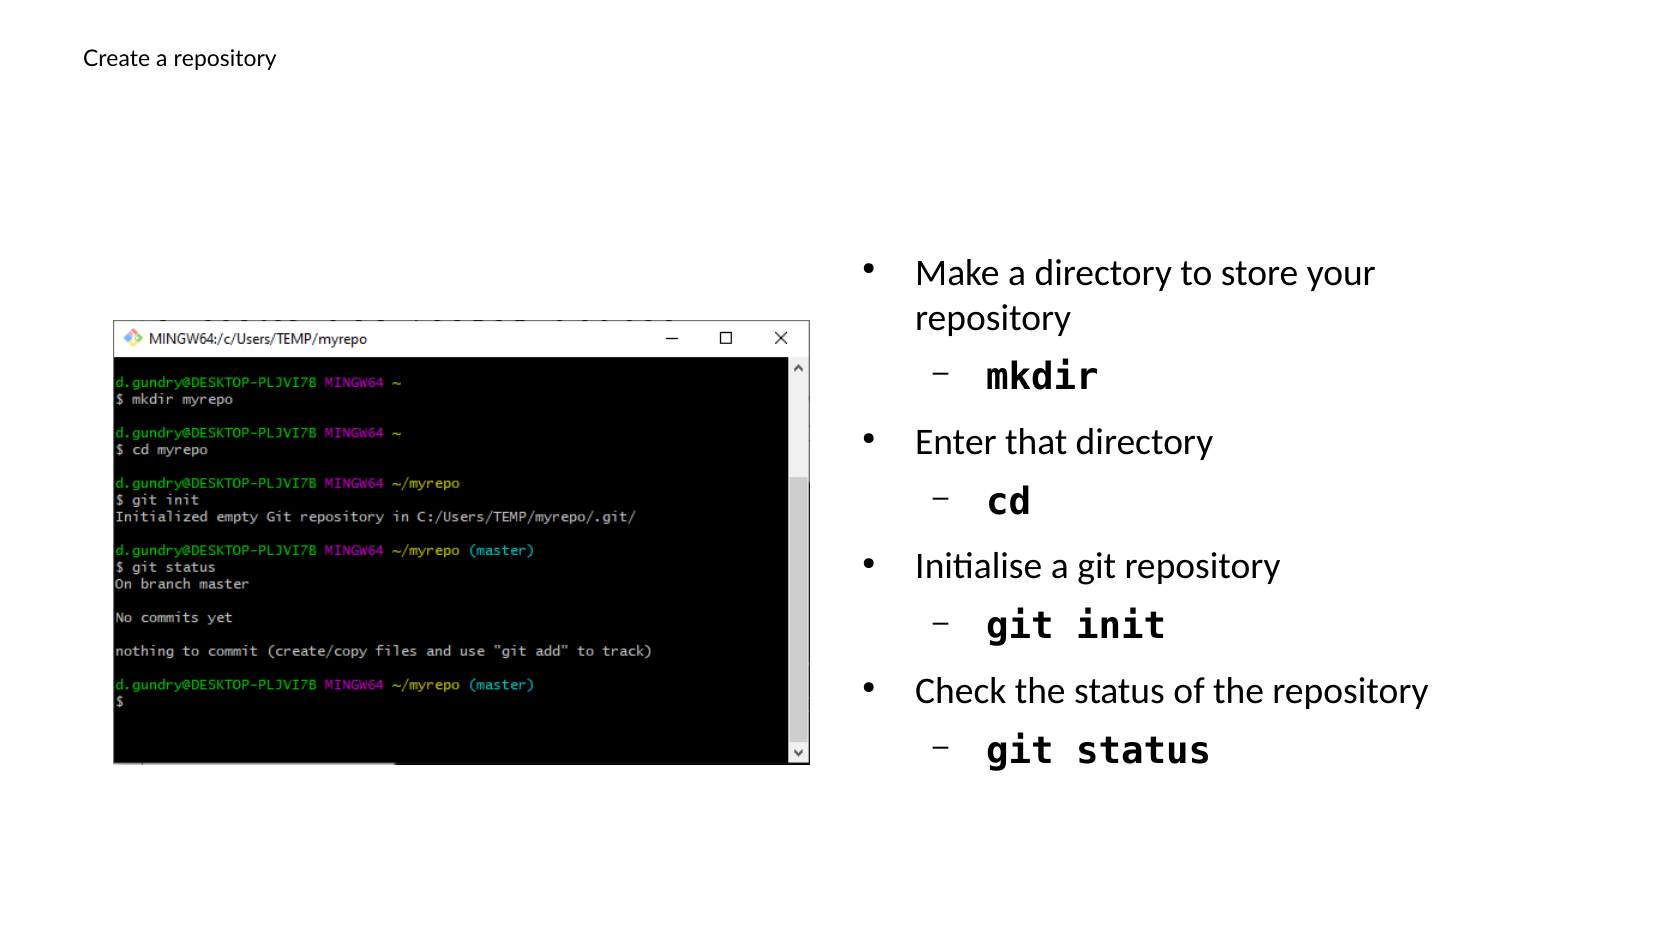

Create a repository
# Make a directory to store your repository
mkdir
Enter that directory
cd
Initialise a git repository
git init
Check the status of the repository
git status